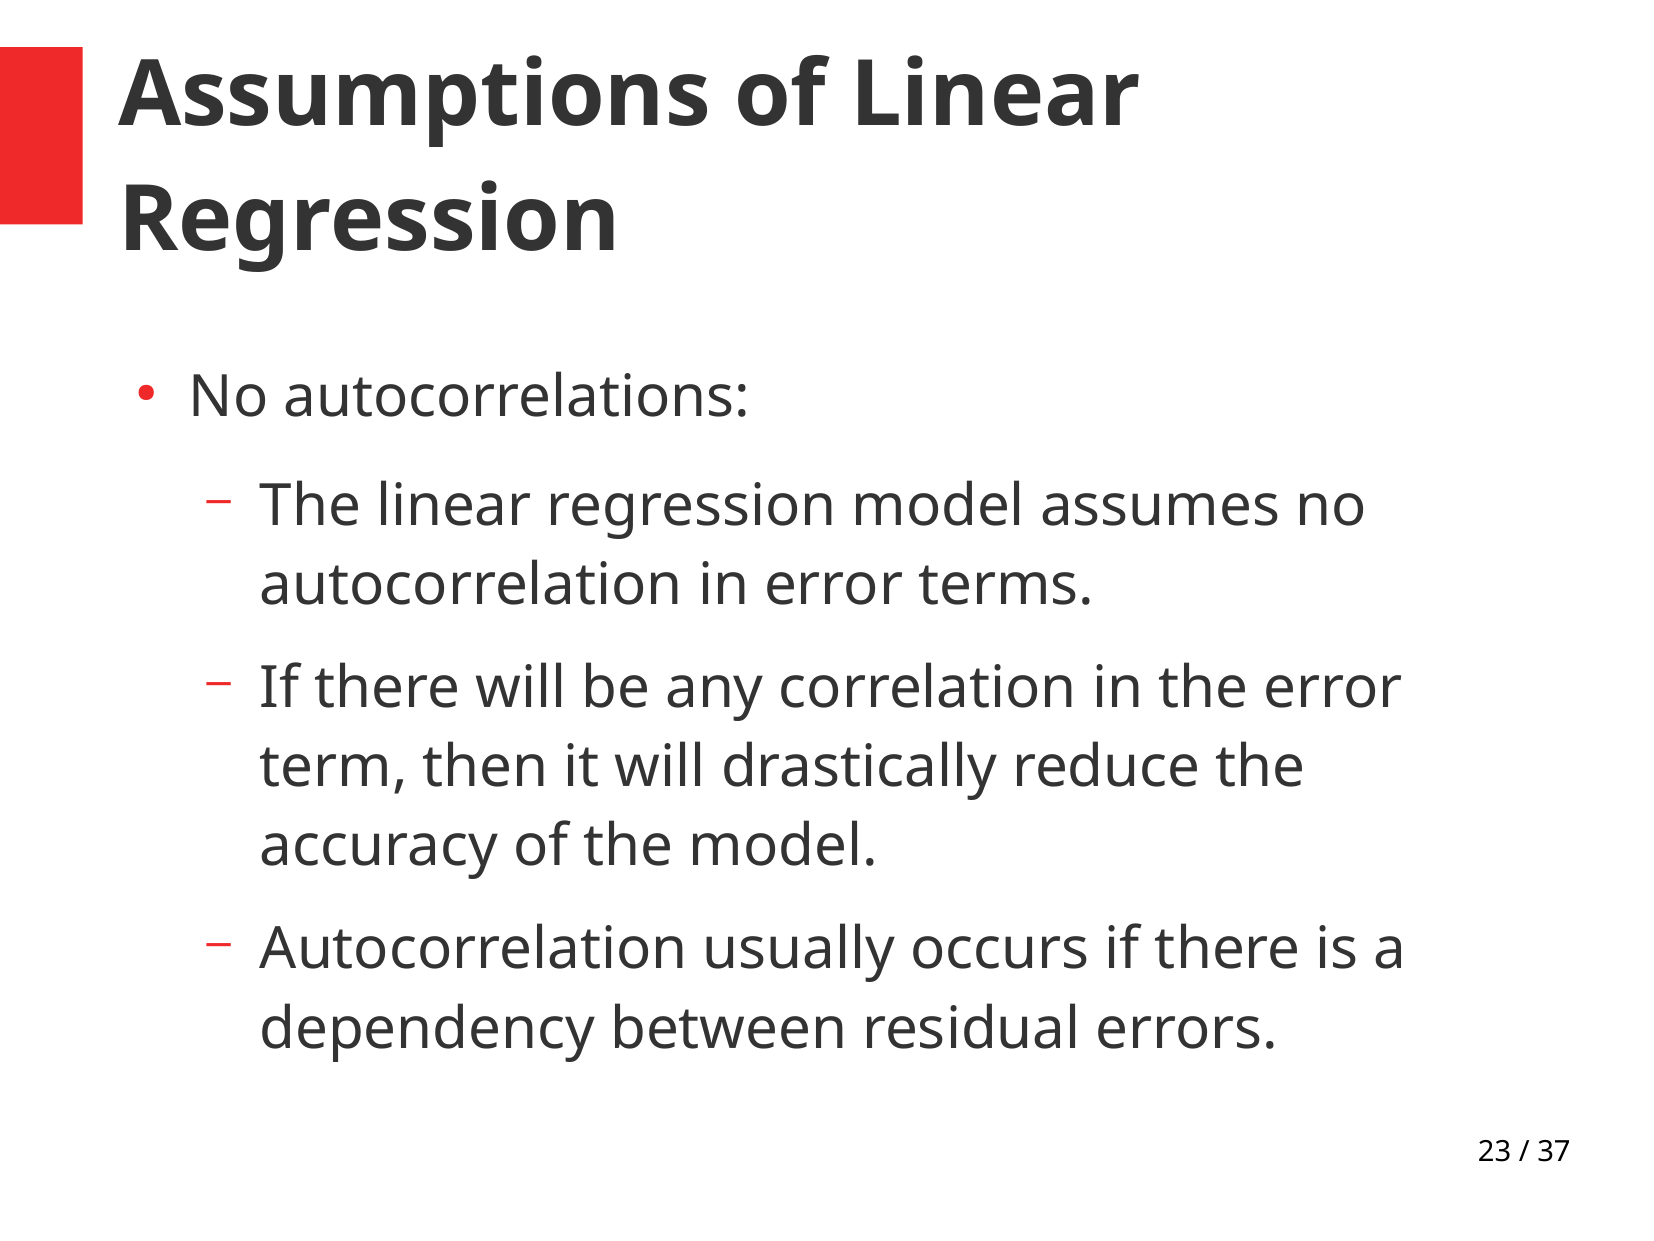

# Assumptions of Linear Regression
No autocorrelations:
The linear regression model assumes no autocorrelation in error terms.
If there will be any correlation in the error term, then it will drastically reduce the accuracy of the model.
Autocorrelation usually occurs if there is a dependency between residual errors.
23